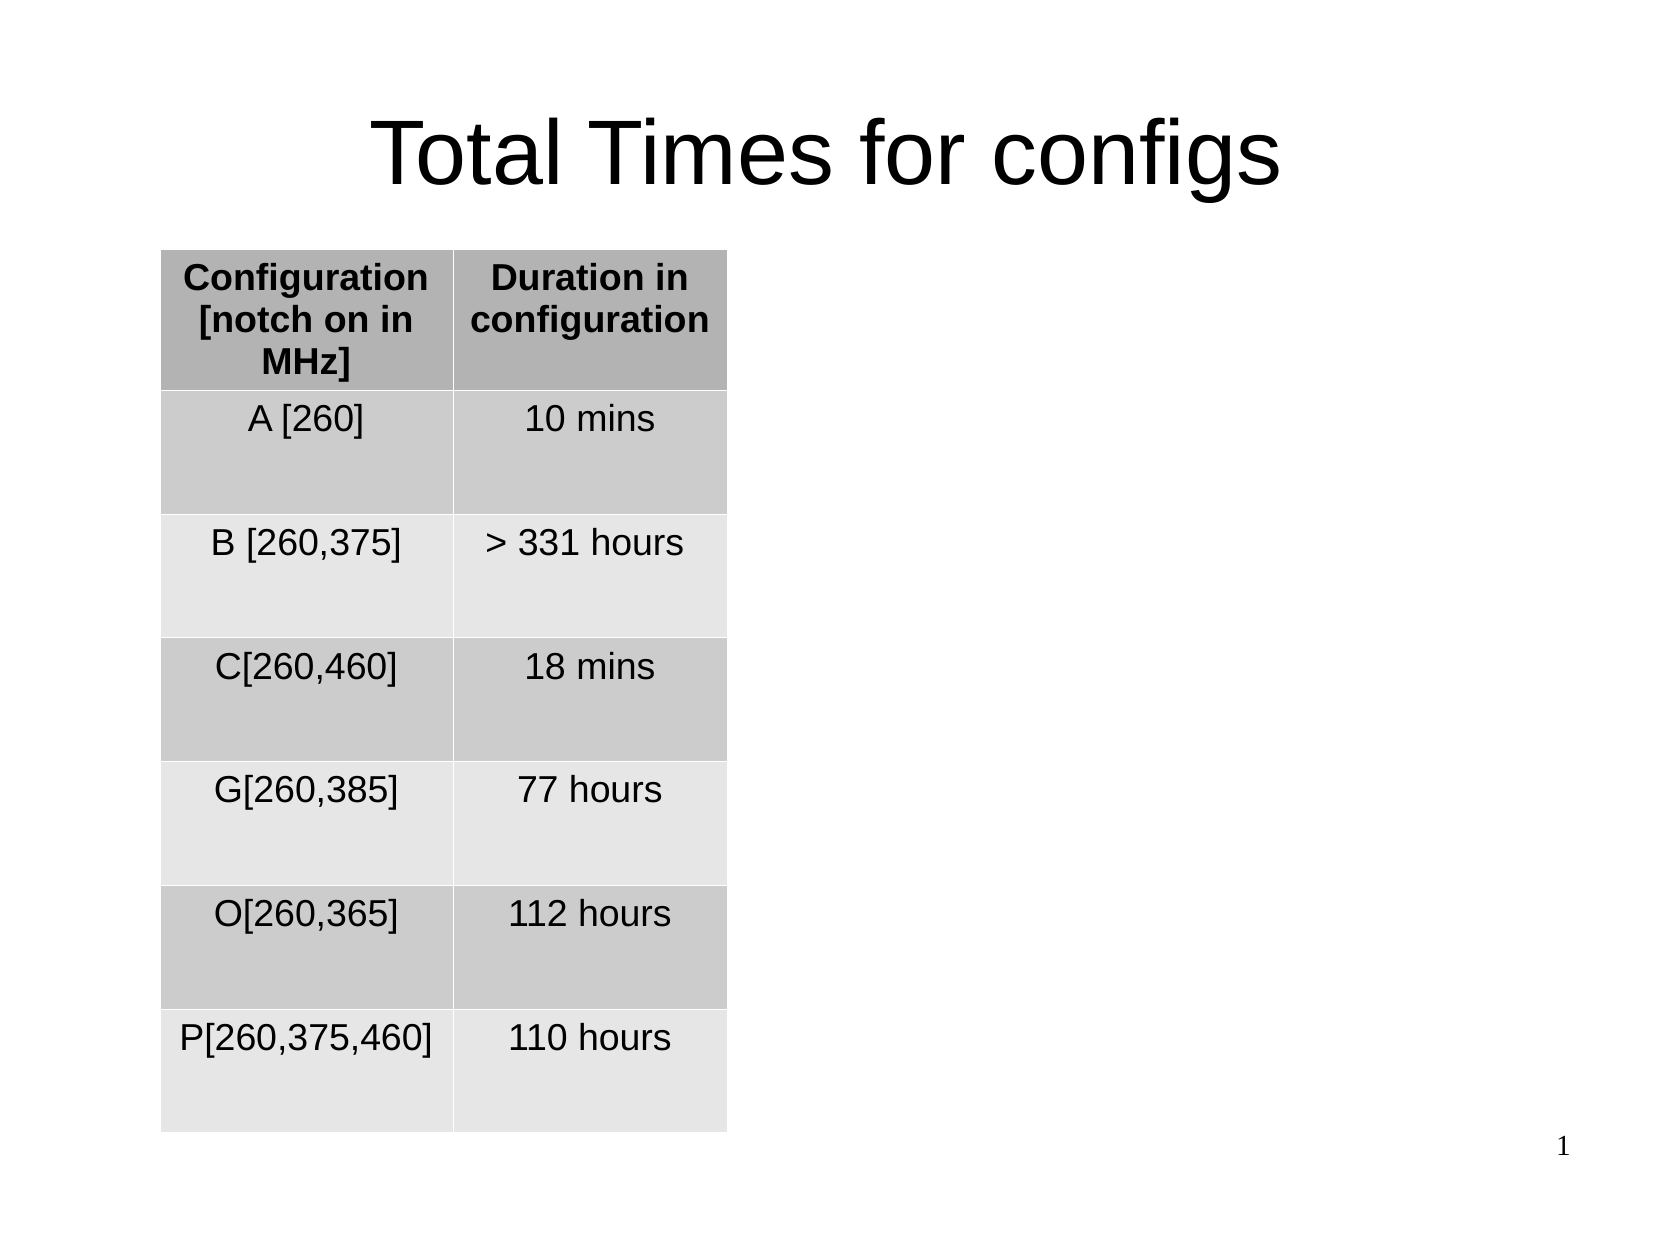

# Total Times for configs
| Configuration [notch on in MHz] | Duration in configuration |
| --- | --- |
| A [260] | 10 mins |
| B [260,375] | > 331 hours |
| C[260,460] | 18 mins |
| G[260,385] | 77 hours |
| O[260,365] | 112 hours |
| P[260,375,460] | 110 hours |
1